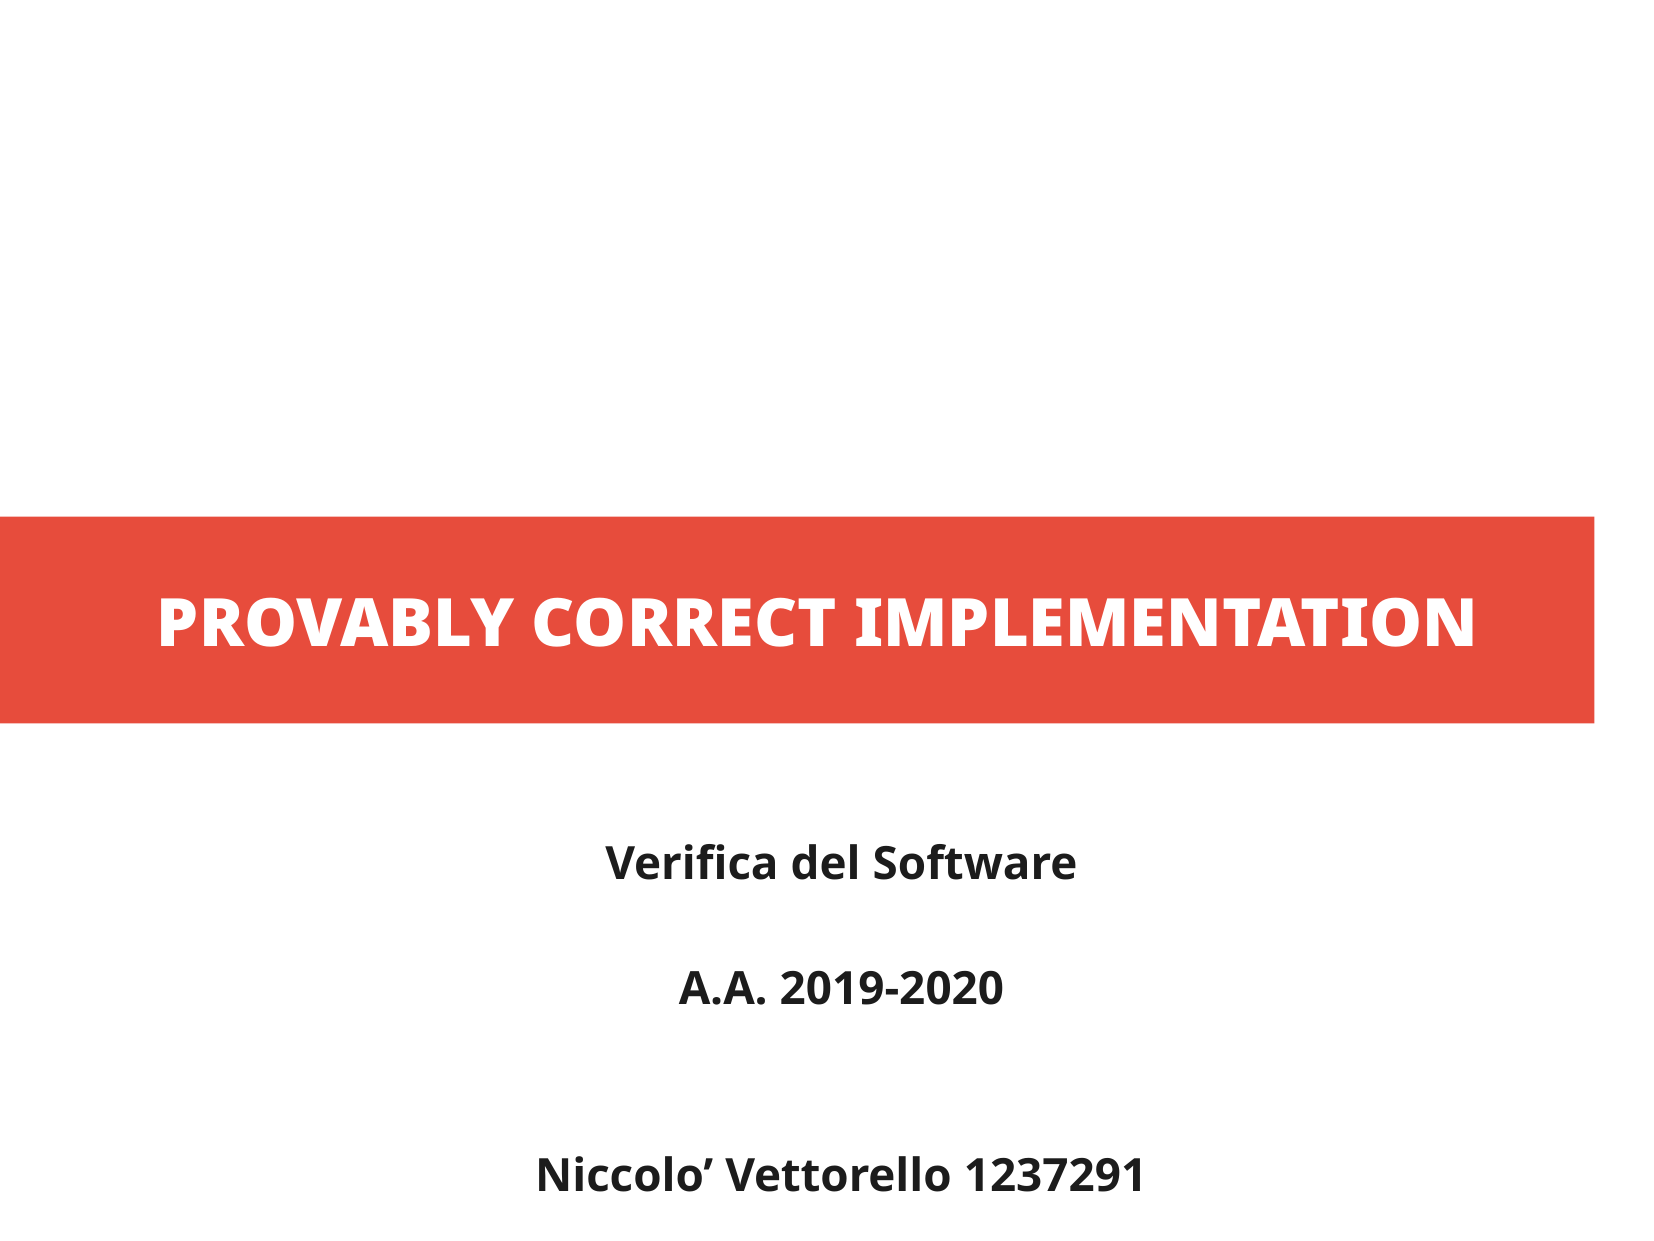

# PROVABLY CORRECT IMPLEMENTATION
Verifica del Software
A.A. 2019-2020
Niccolo’ Vettorello 1237291